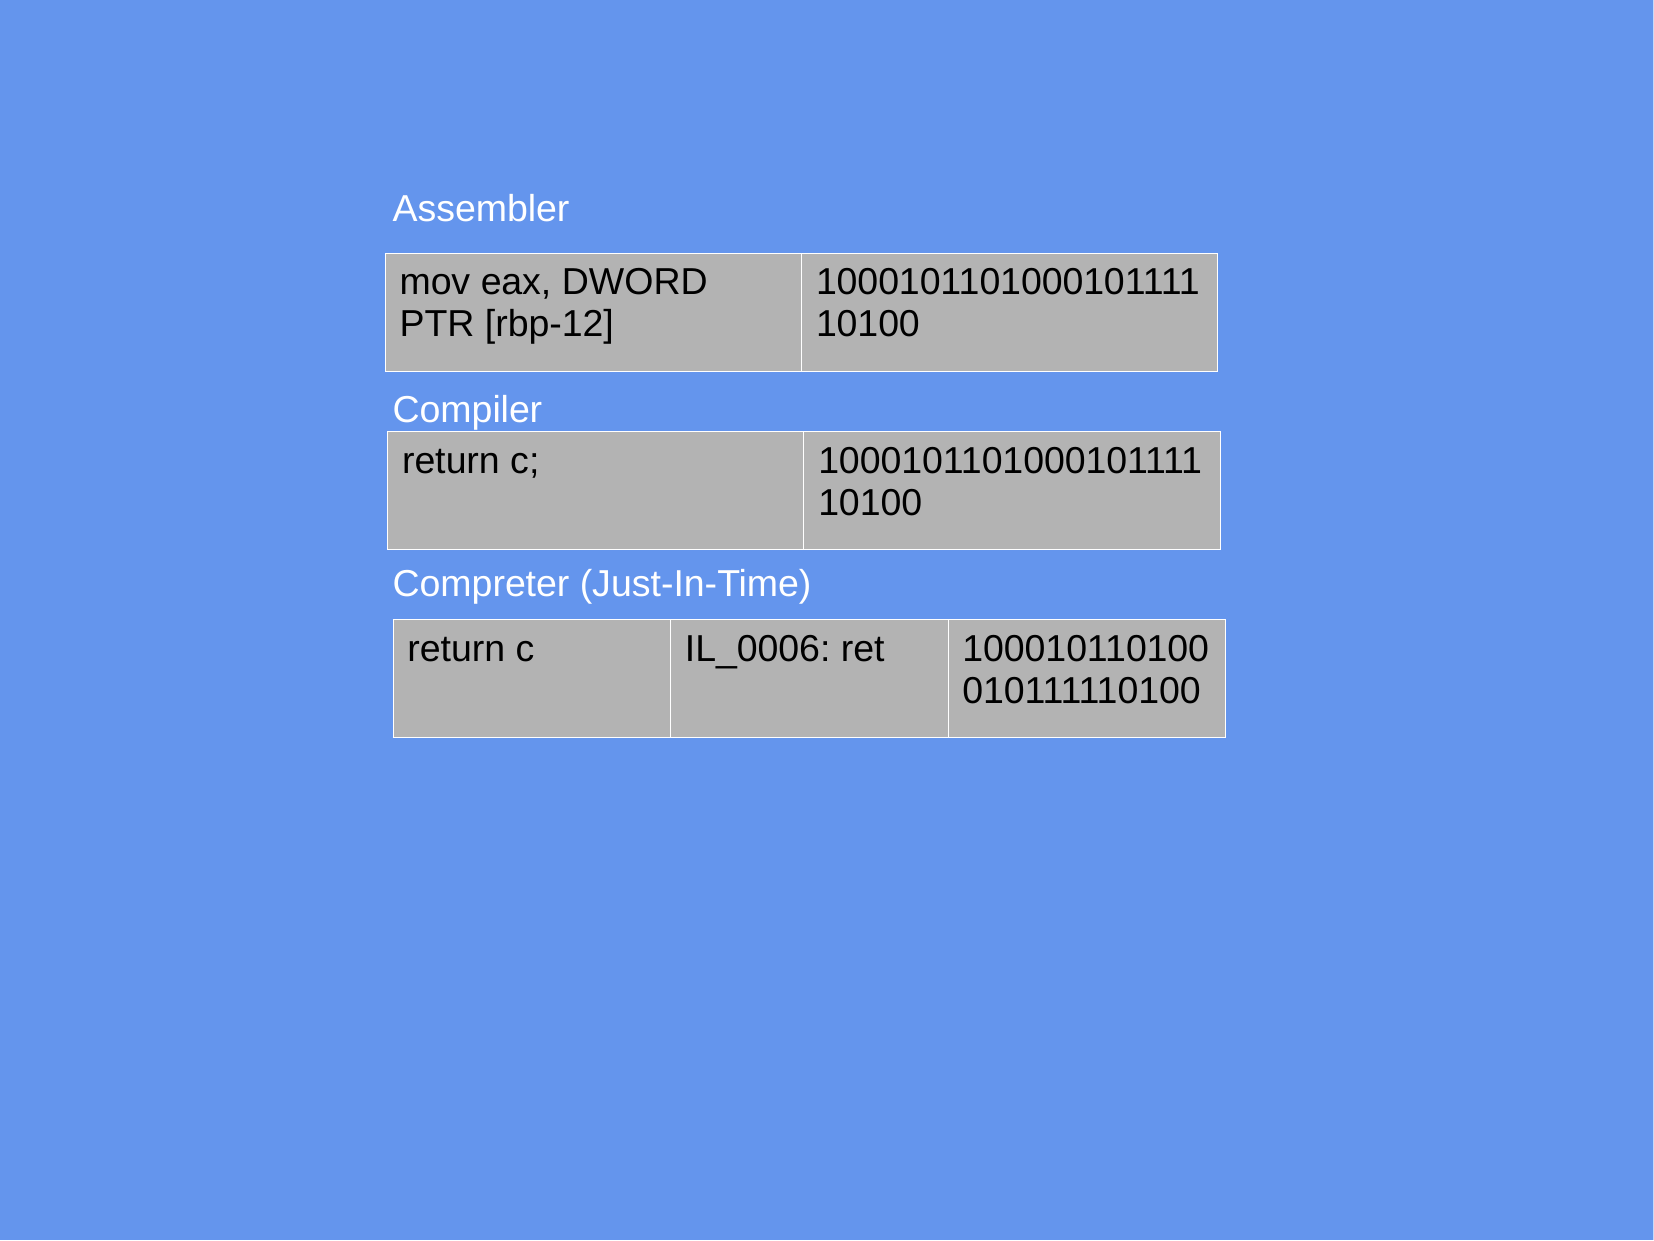

Assembler
| mov eax, DWORD PTR [rbp-12] | 100010110100010111110100 |
| --- | --- |
Compiler
| return c; | 100010110100010111110100 |
| --- | --- |
Compreter (Just-In-Time)
| return c | IL\_0006: ret | 100010110100010111110100 |
| --- | --- | --- |